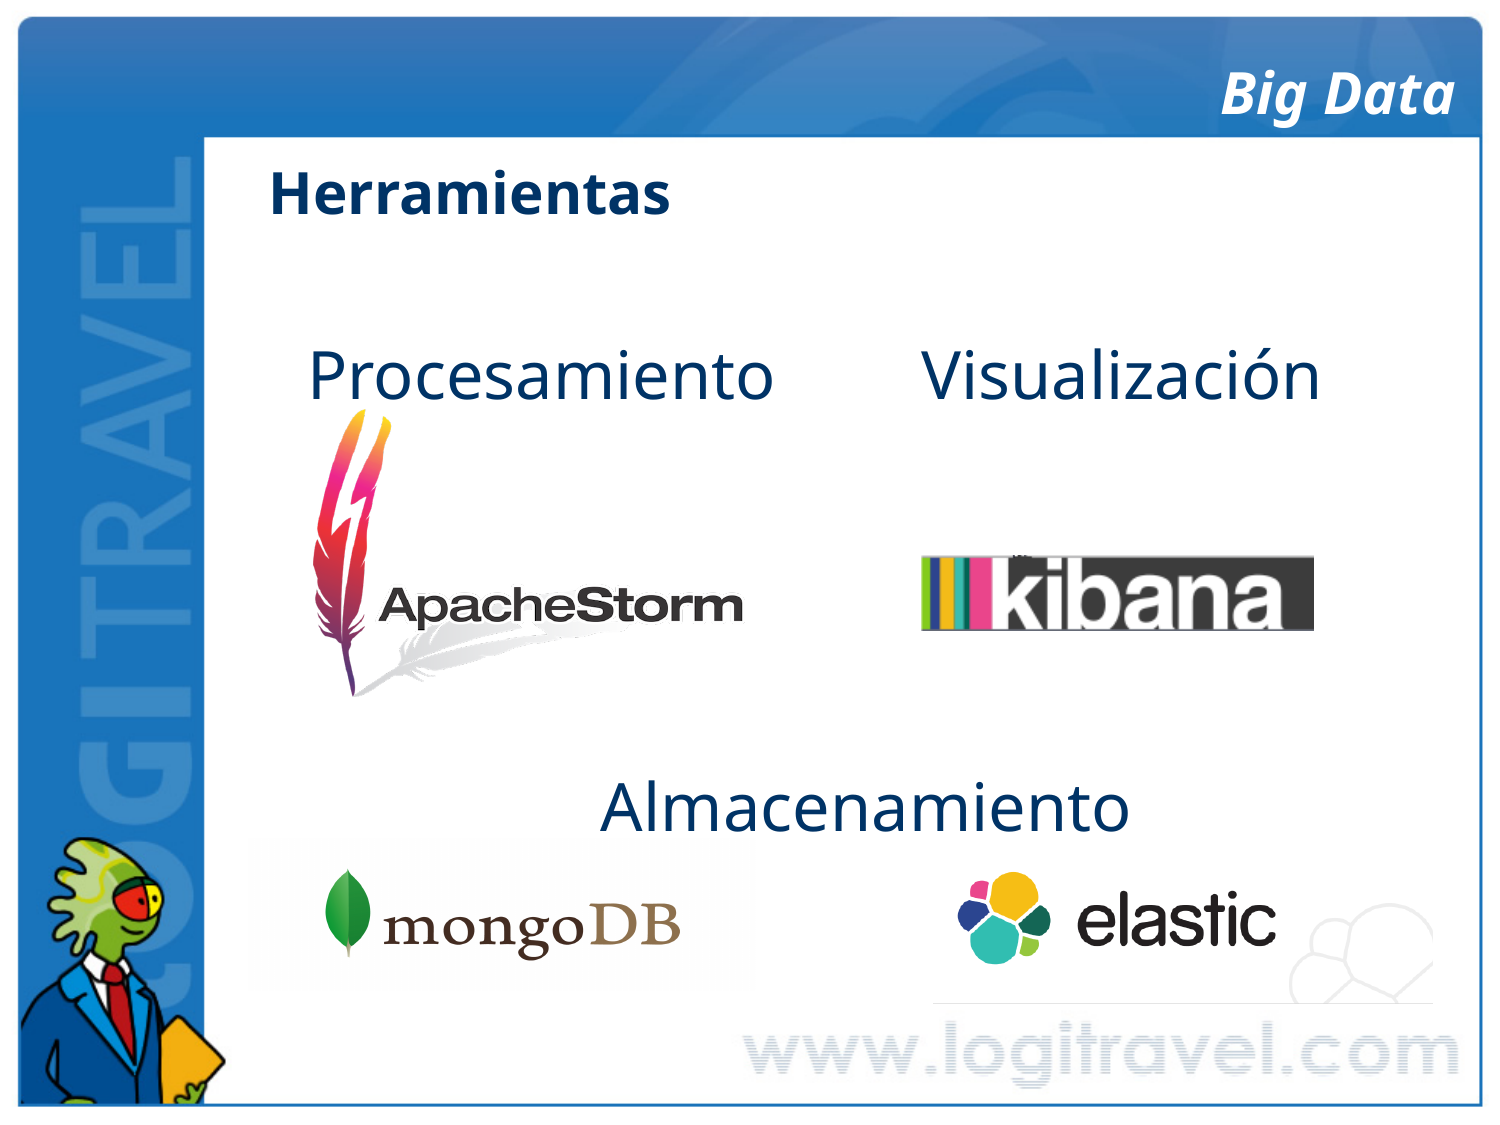

Big Data
Herramientas
Procesamiento
Visualización
#
Almacenamiento